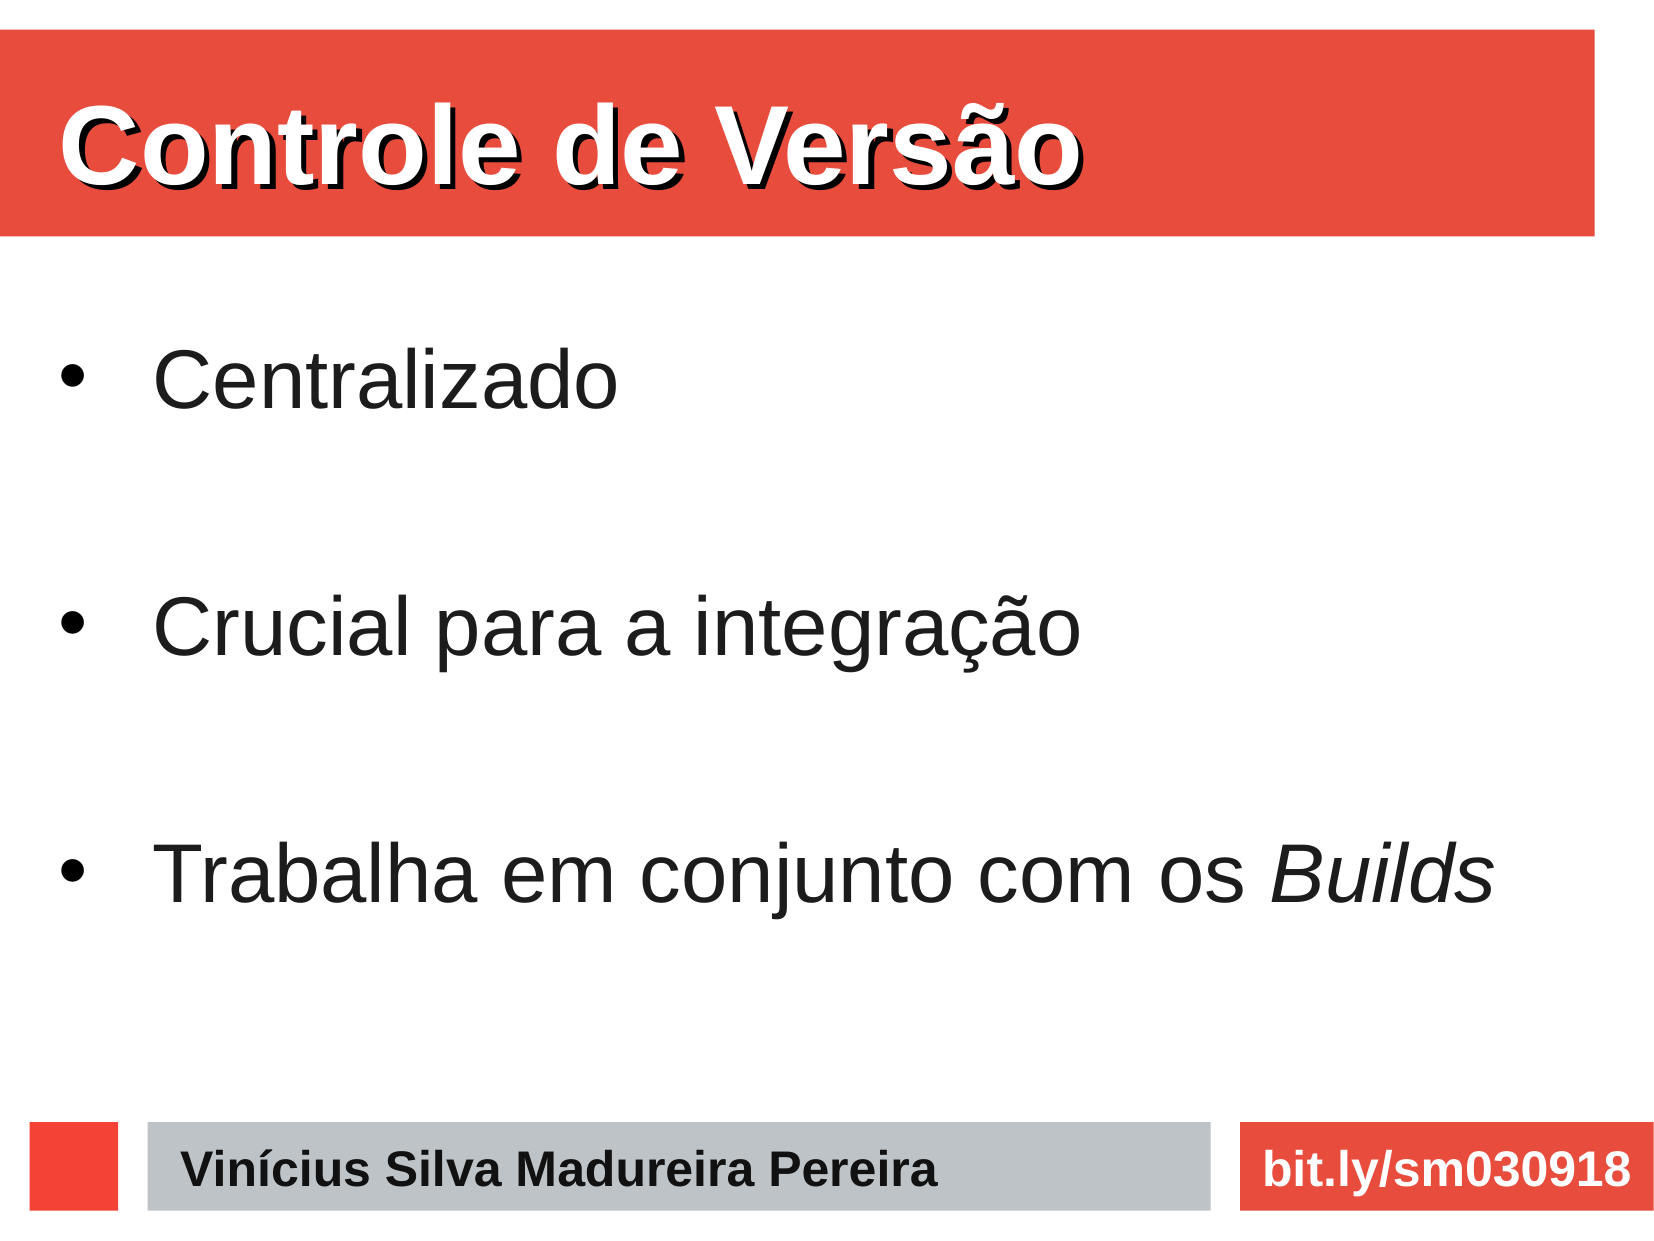

# Controle de Versão
Centralizado
Crucial para a integração
Trabalha em conjunto com os Builds
Vinícius Silva Madureira Pereira
bit.ly/sm030918